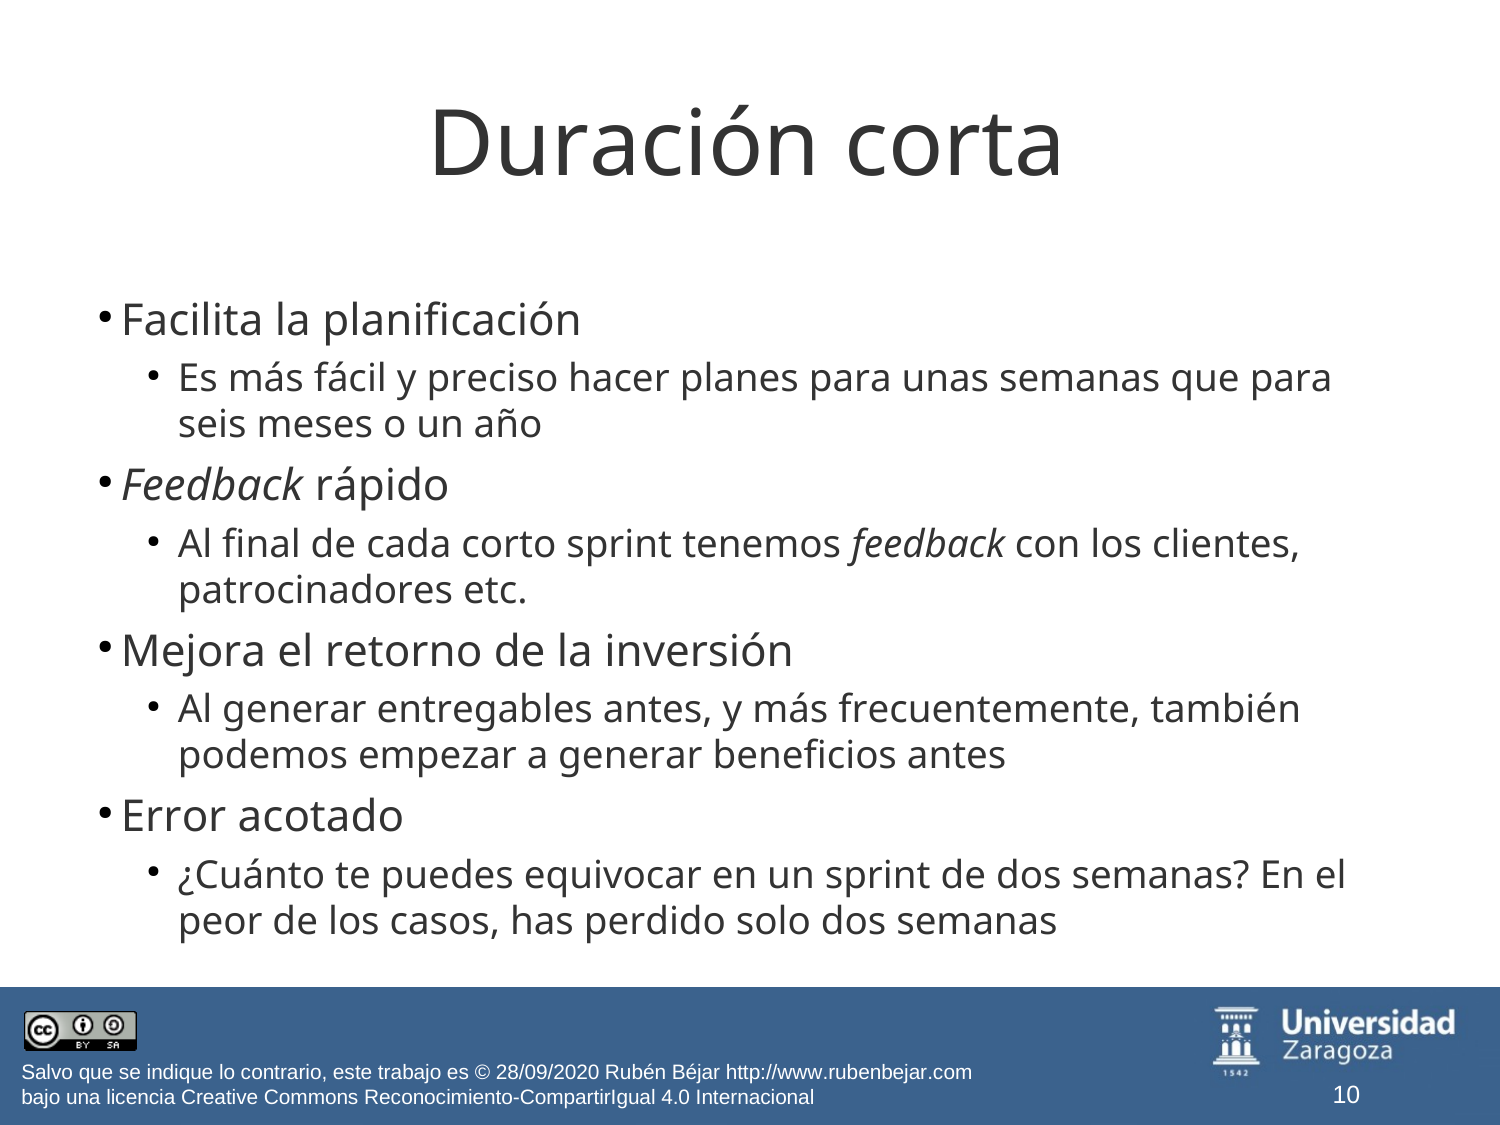

# Duración corta
Facilita la planificación
Es más fácil y preciso hacer planes para unas semanas que para seis meses o un año
Feedback rápido
Al final de cada corto sprint tenemos feedback con los clientes, patrocinadores etc.
Mejora el retorno de la inversión
Al generar entregables antes, y más frecuentemente, también podemos empezar a generar beneficios antes
Error acotado
¿Cuánto te puedes equivocar en un sprint de dos semanas? En el peor de los casos, has perdido solo dos semanas